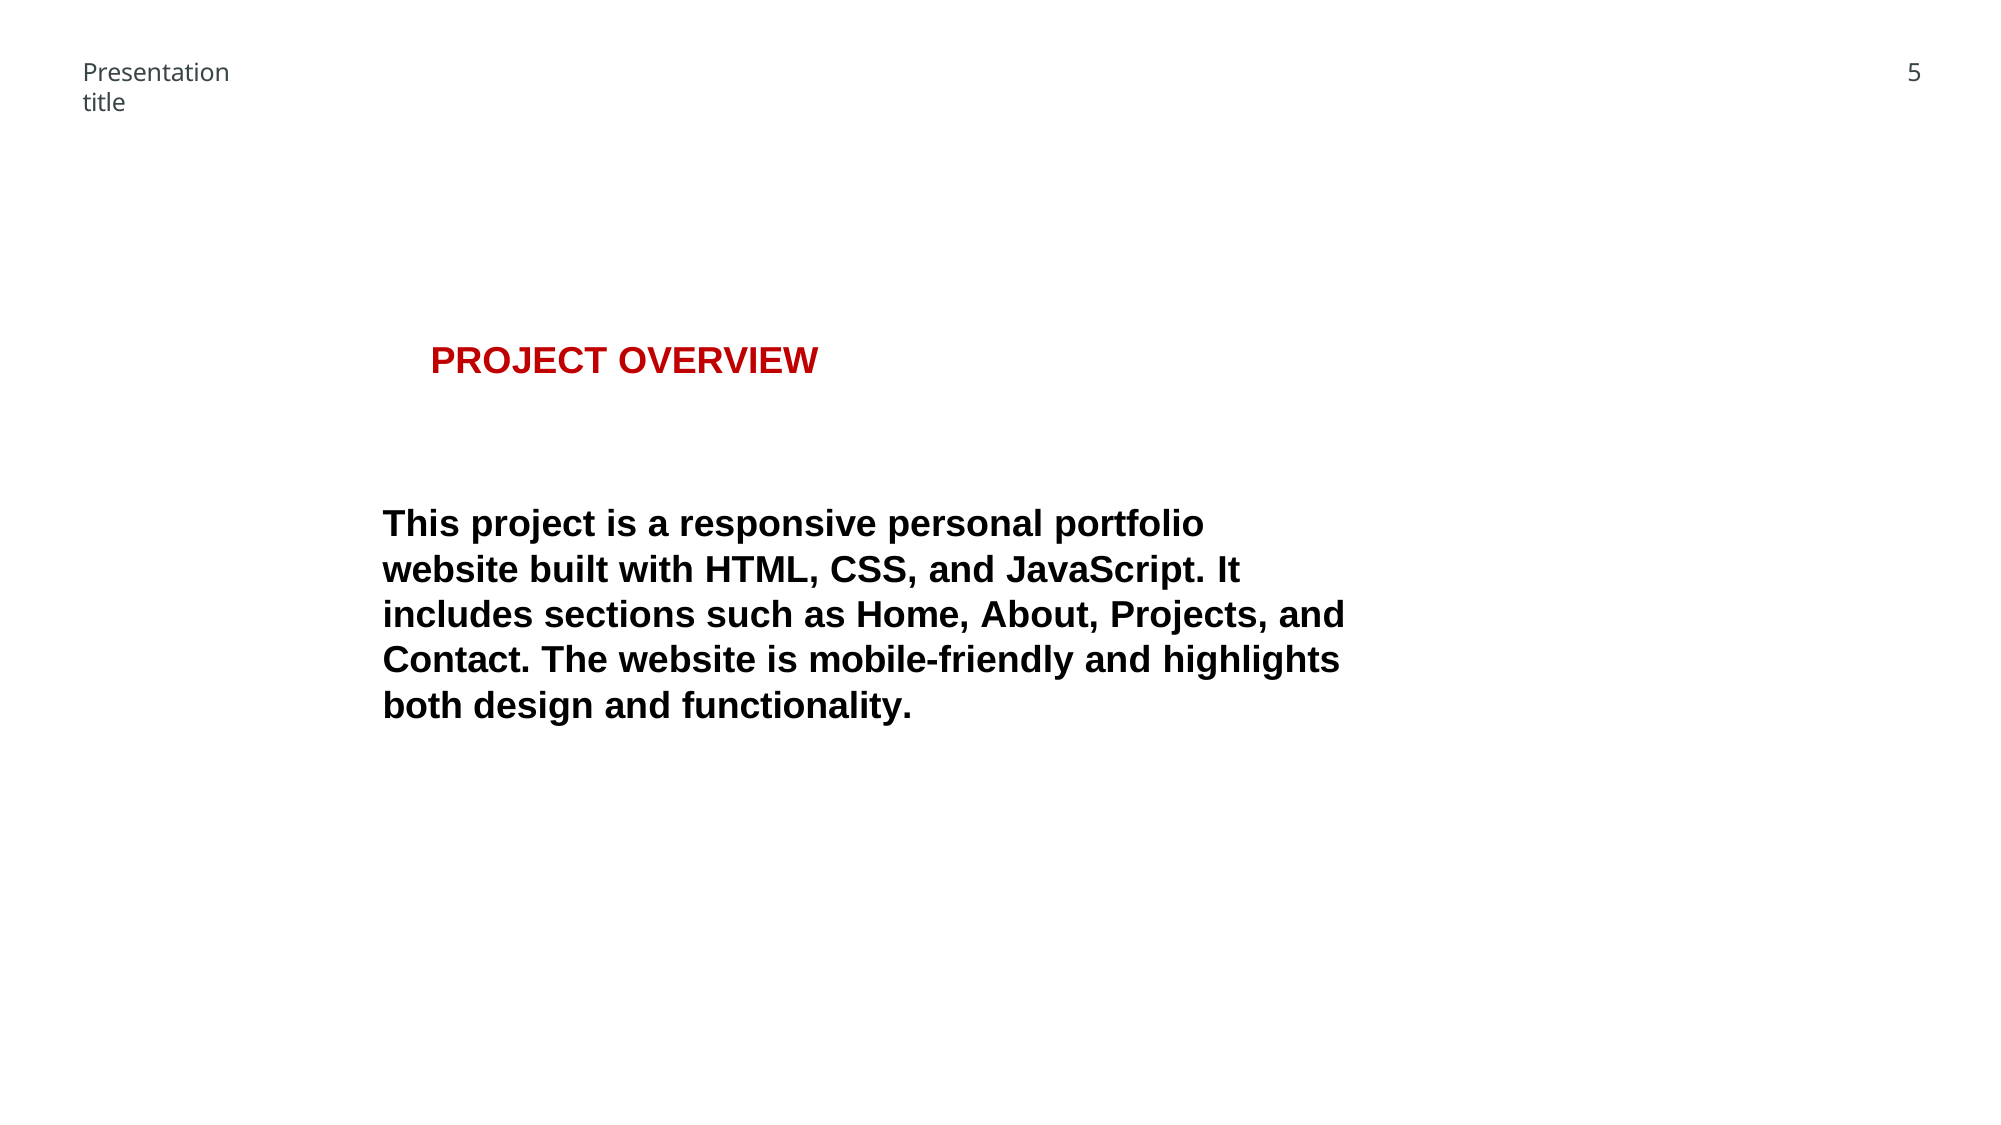

Presentation title
5
PROJECT OVERVIEW
This project is a responsive personal portfolio website built with HTML, CSS, and JavaScript. It includes sections such as Home, About, Projects, and Contact. The website is mobile-friendly and highlights both design and functionality.